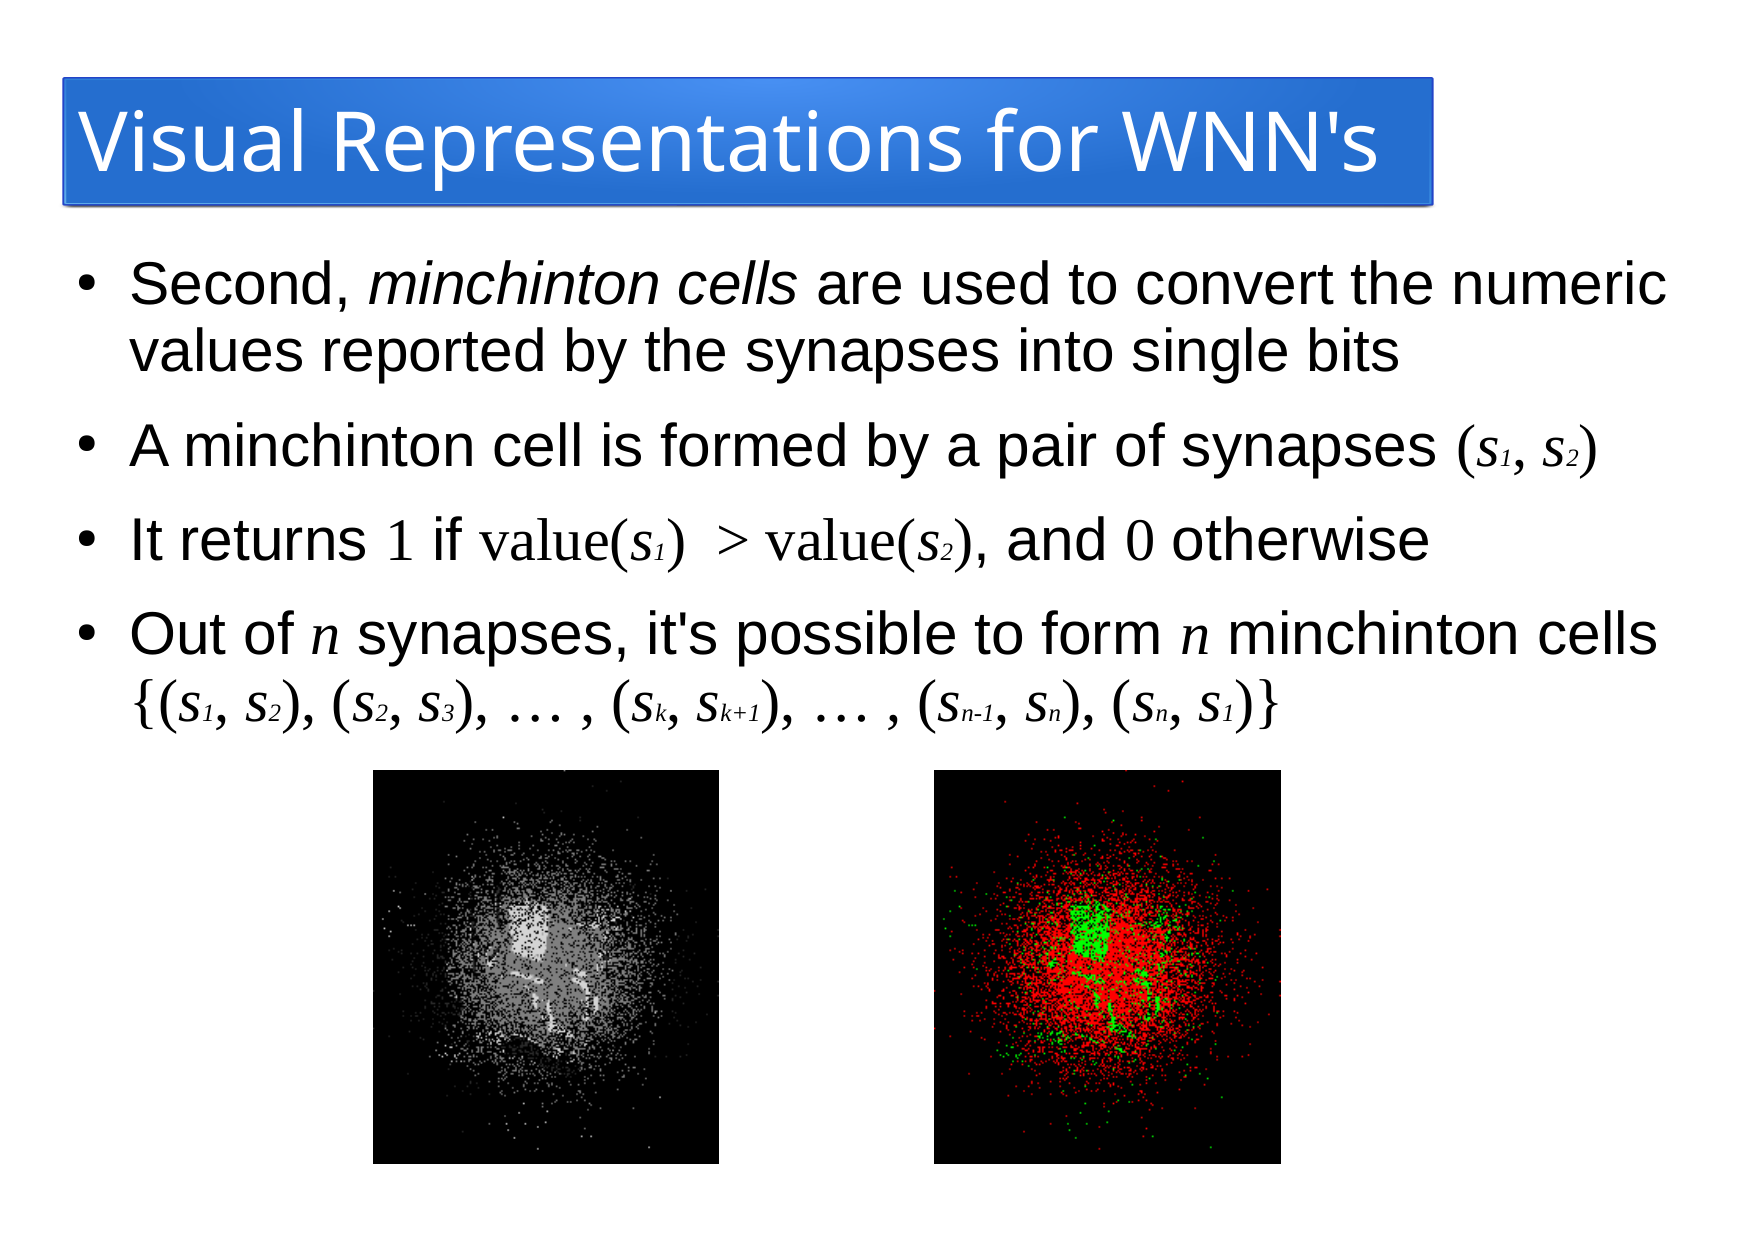

# Visual Representations for WNN's
Second, minchinton cells are used to convert the numeric values reported by the synapses into single bits
A minchinton cell is formed by a pair of synapses (s1, s2)
It returns 1 if value(s1) > value(s2), and 0 otherwise
Out of n synapses, it's possible to form n minchinton cells {(s1, s2), (s2, s3), … , (sk, sk+1), … , (sn-1, sn), (sn, s1)}